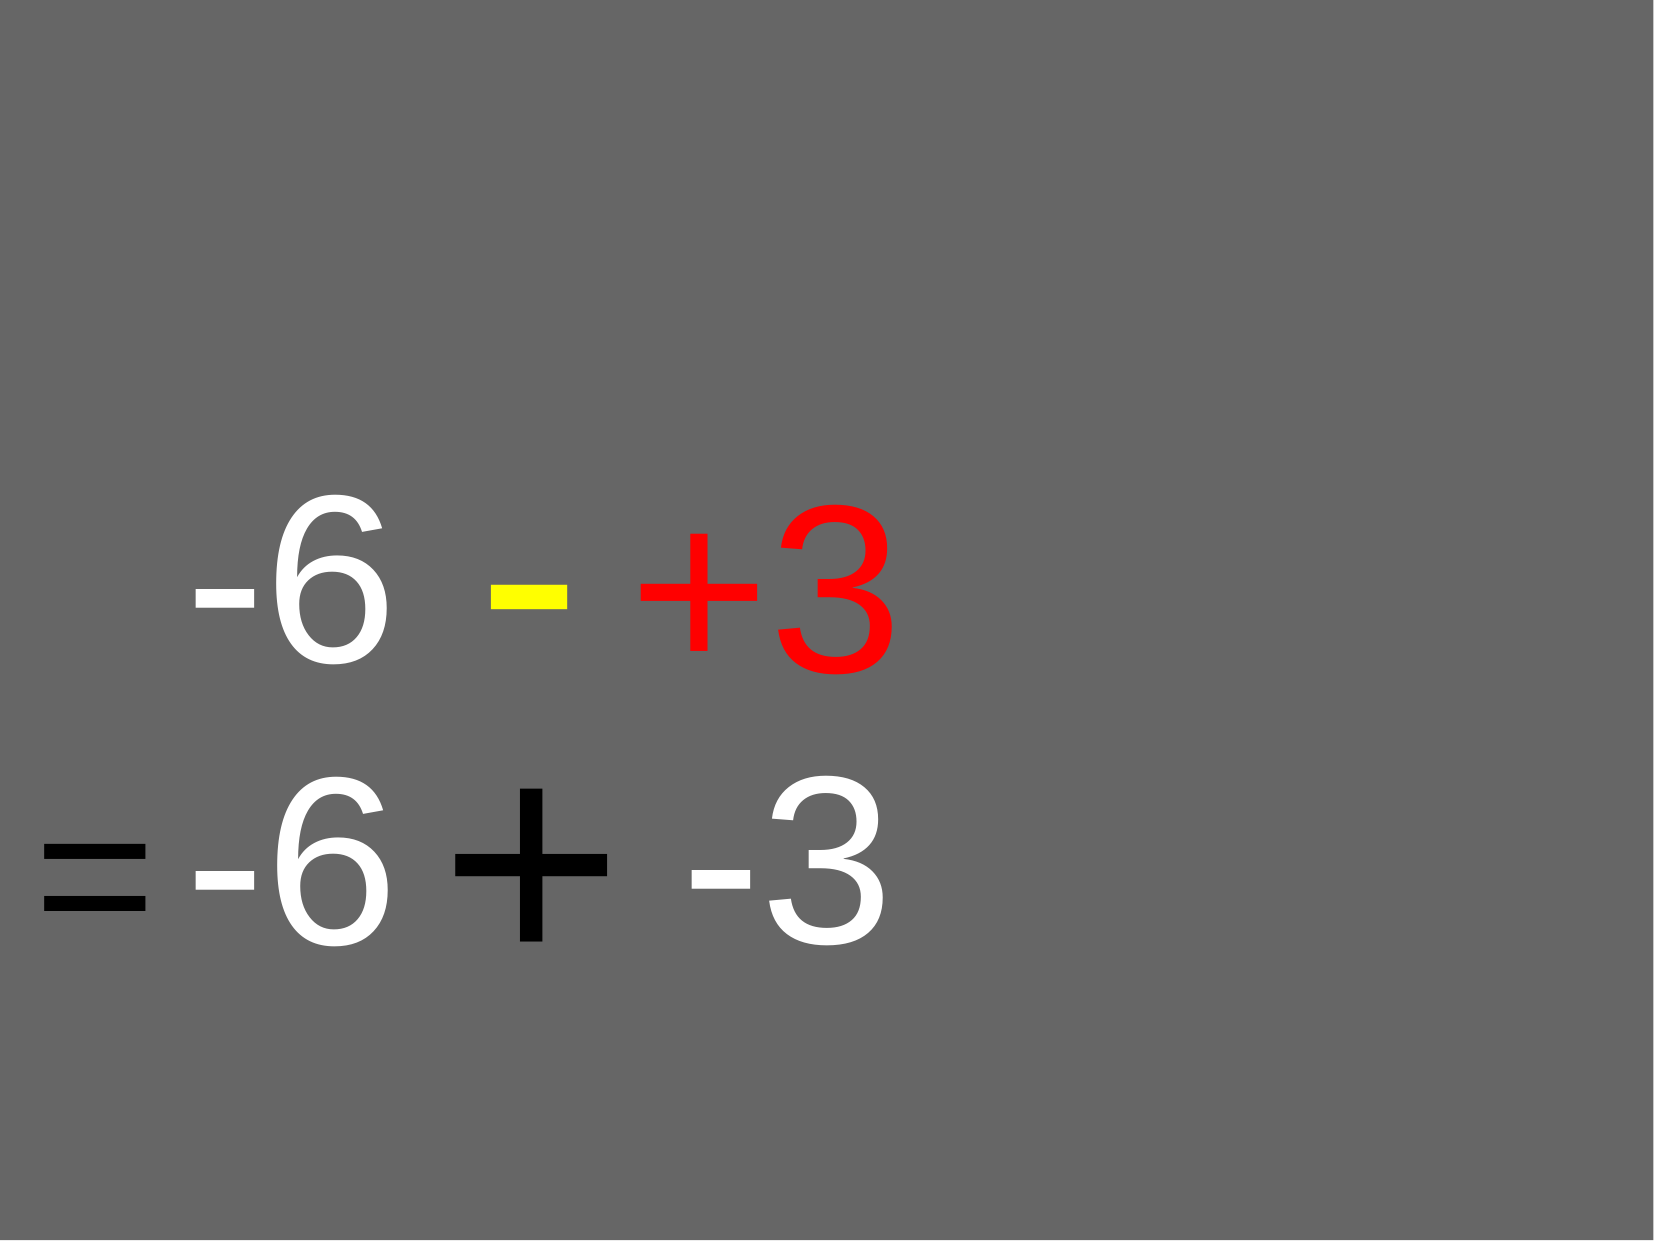

-
-6
+3
+
-3
-6
=